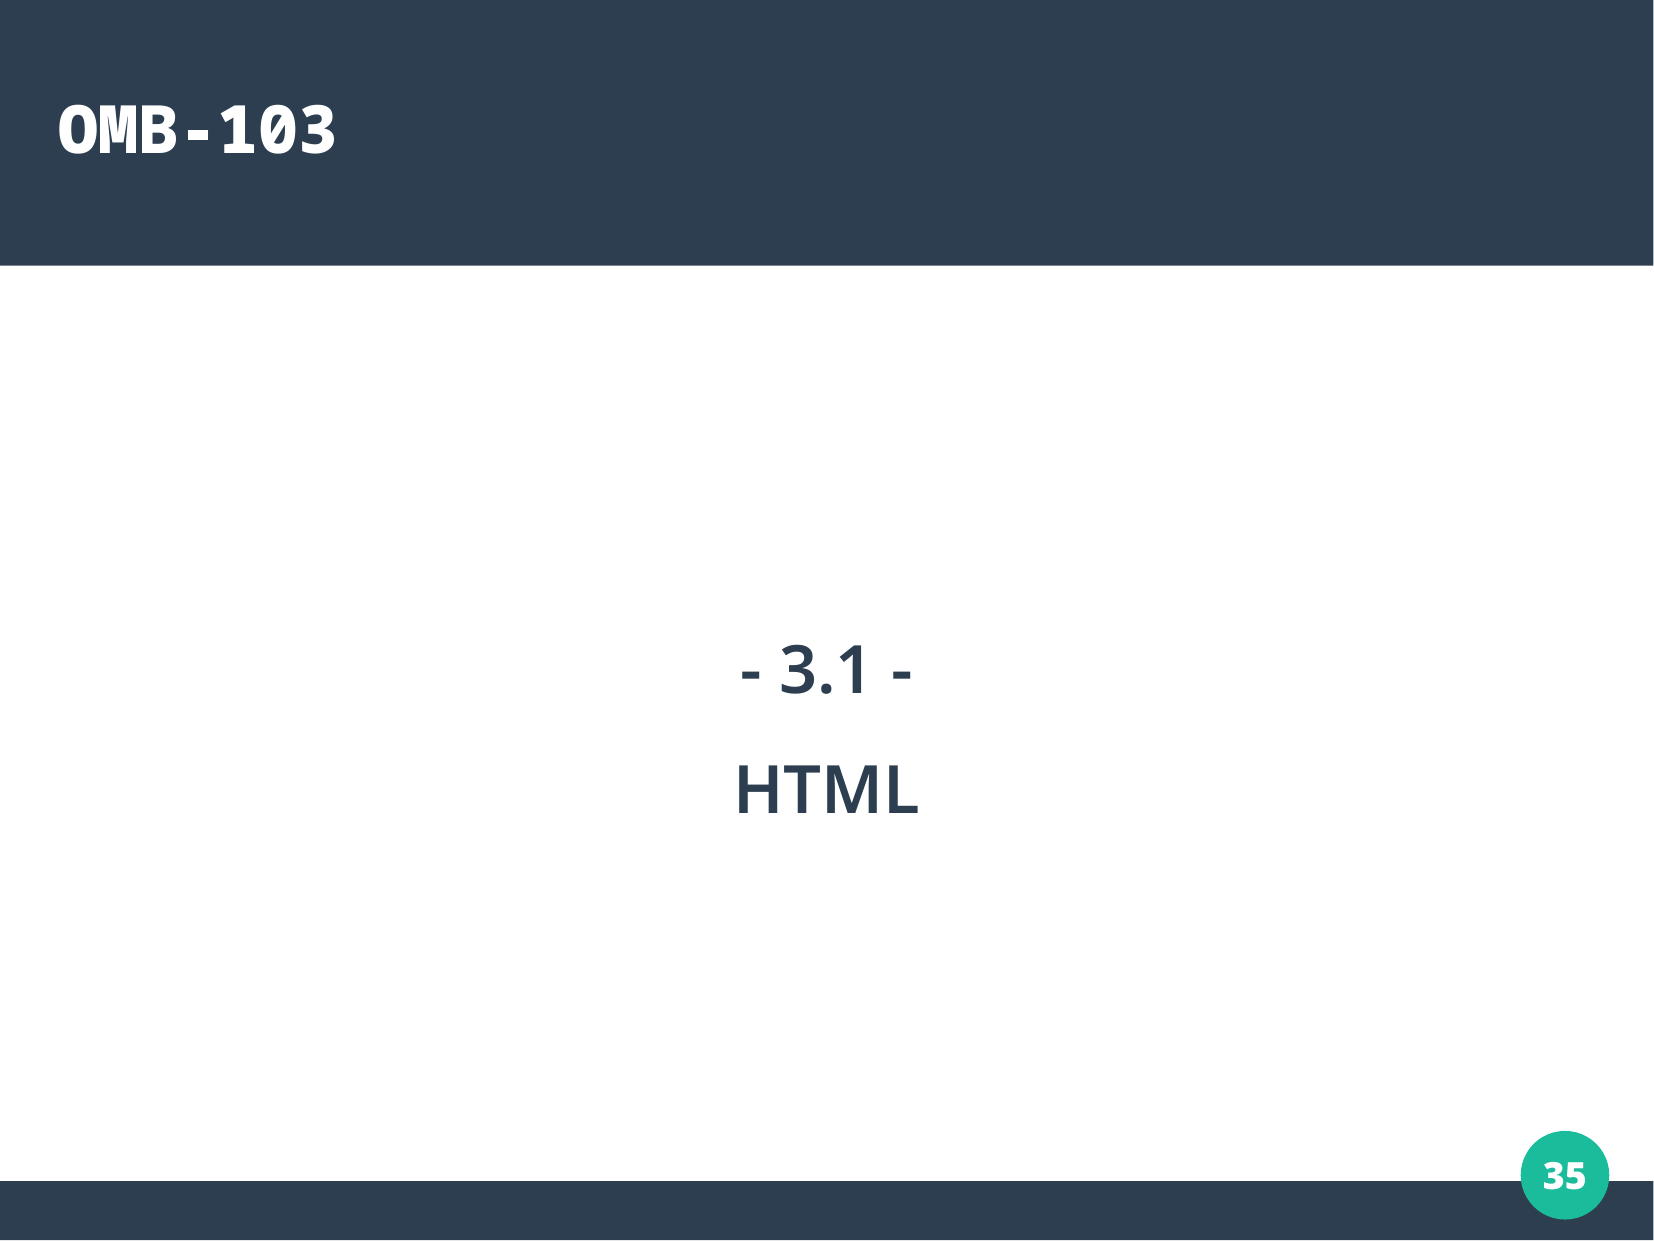

# OMB-103
- 3.1 -
HTML
35